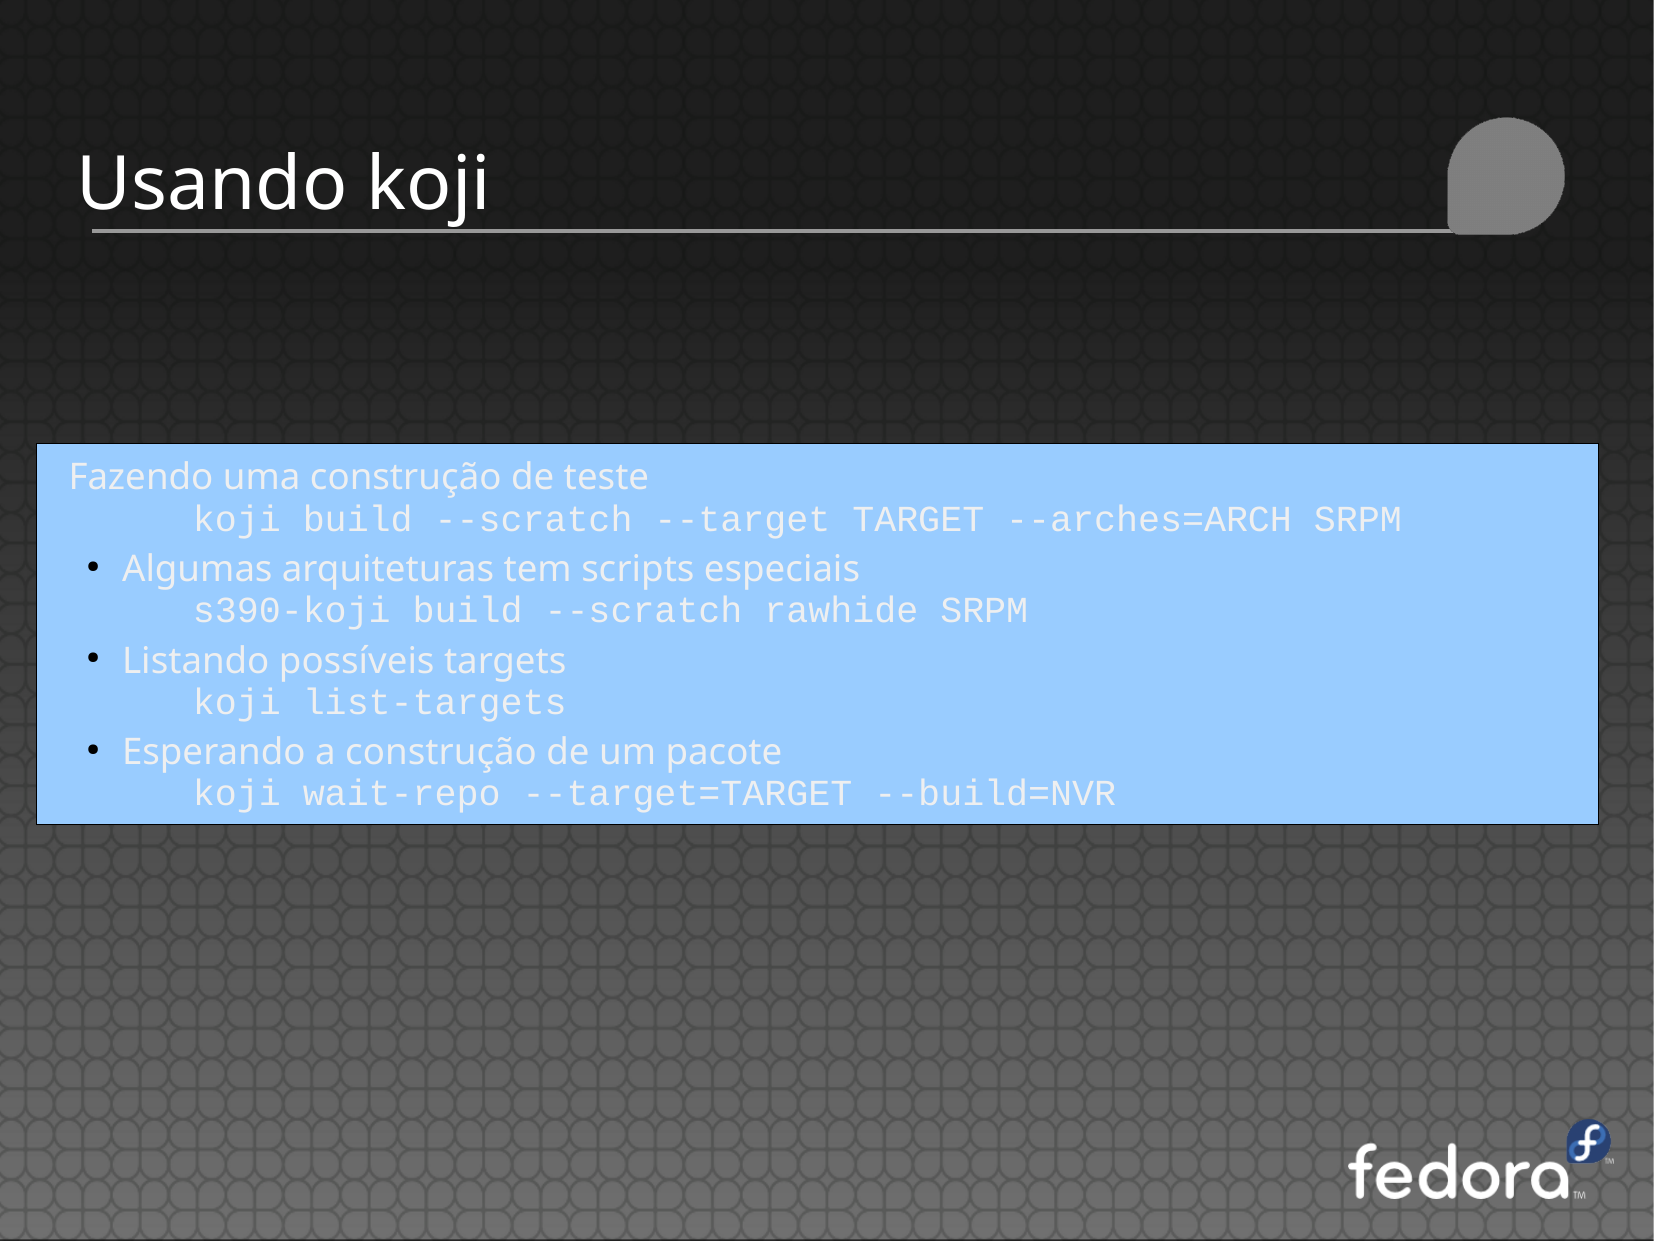

# Usando koji
 Fazendo uma construção de teste
koji build --scratch --target TARGET --arches=ARCH SRPM
Algumas arquiteturas tem scripts especiais
s390-koji build --scratch rawhide SRPM
Listando possíveis targets
koji list-targets
Esperando a construção de um pacote
koji wait-repo --target=TARGET --build=NVR